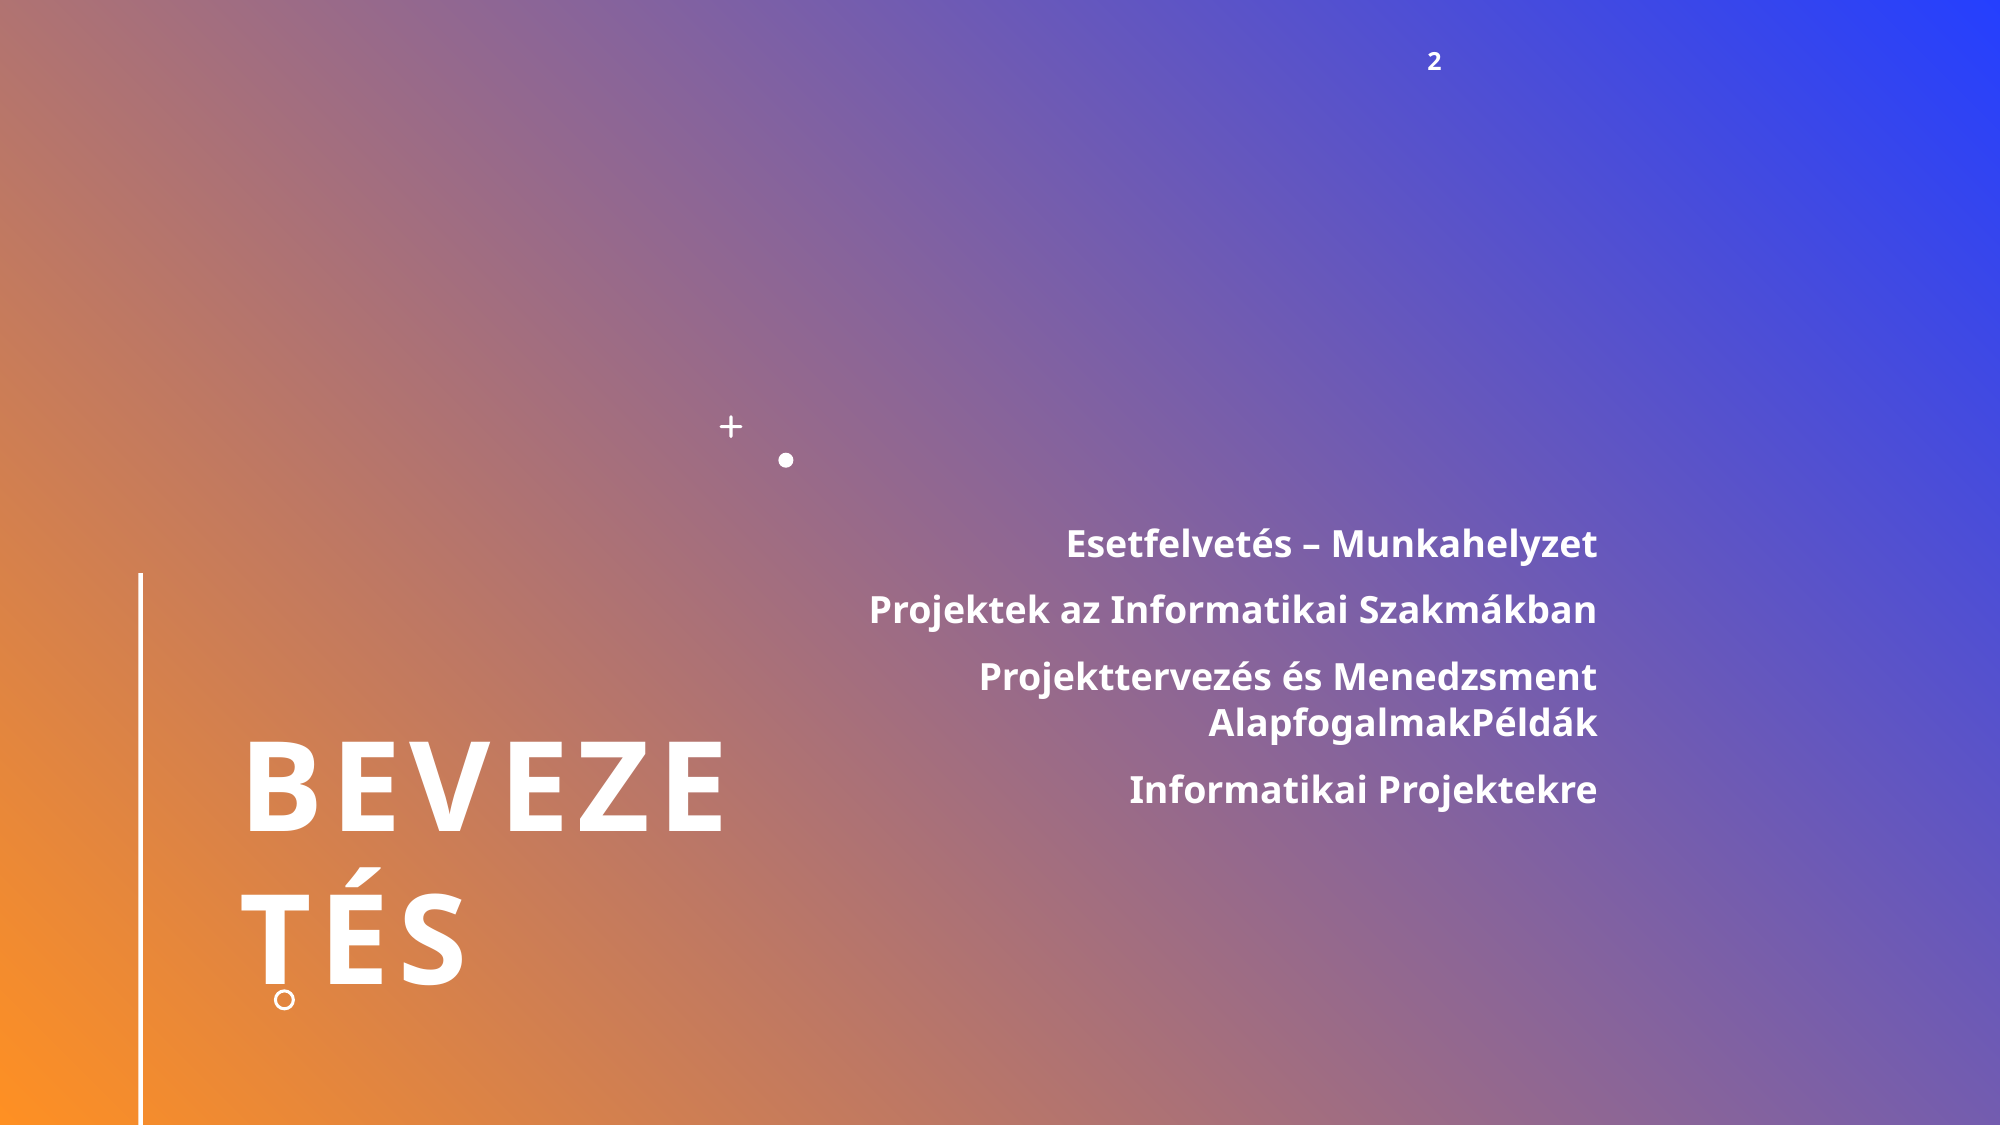

2
# Bevezetés
Esetfelvetés – Munkahelyzet
Projektek az Informatikai Szakmákban
Projekttervezés és Menedzsment AlapfogalmakPéldák
 Informatikai Projektekre